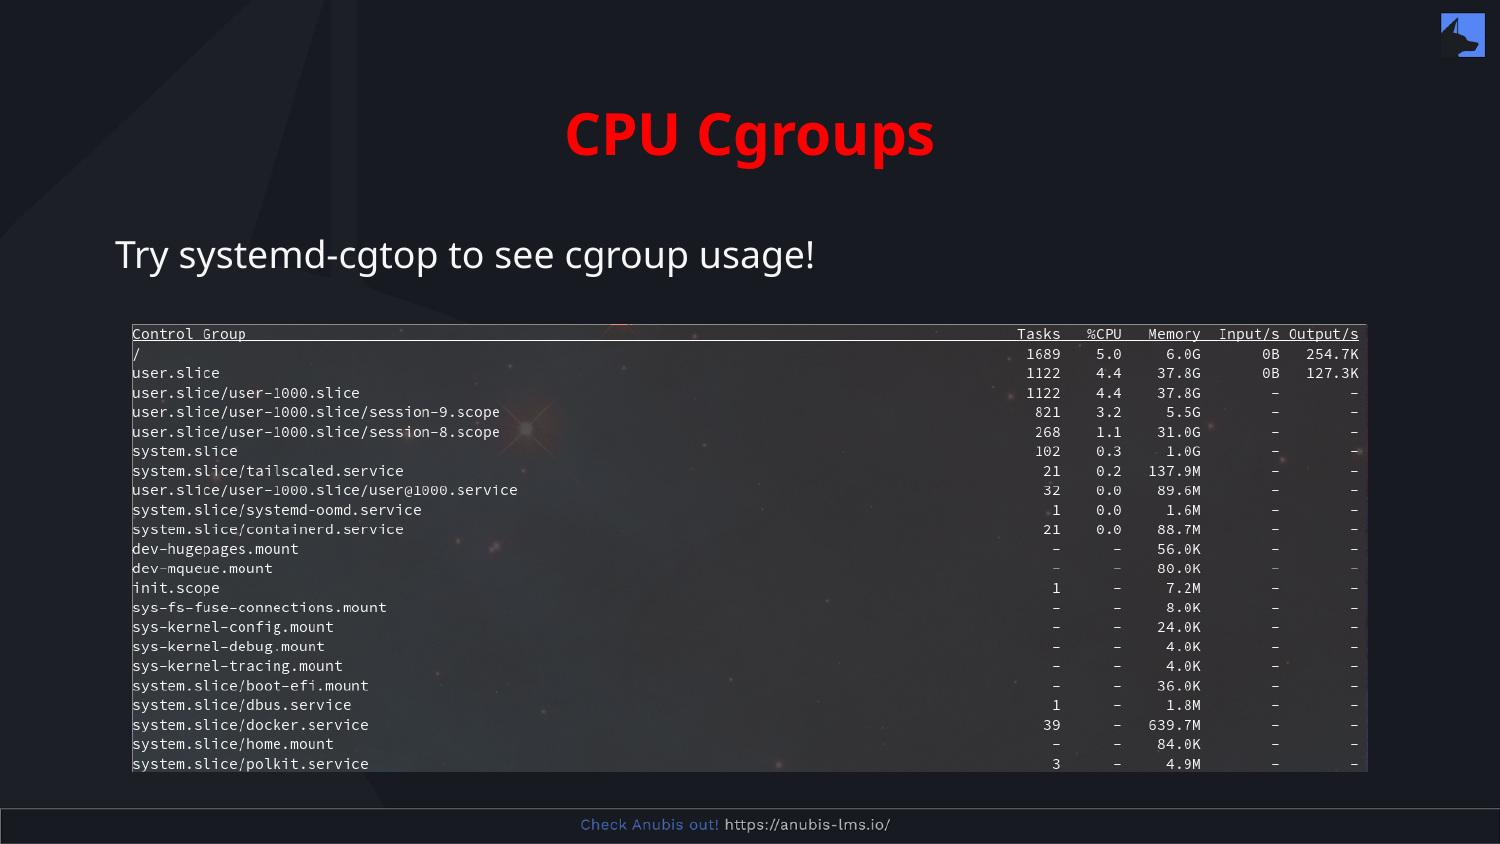

# CPU Cgroups
Try systemd-cgtop to see cgroup usage!